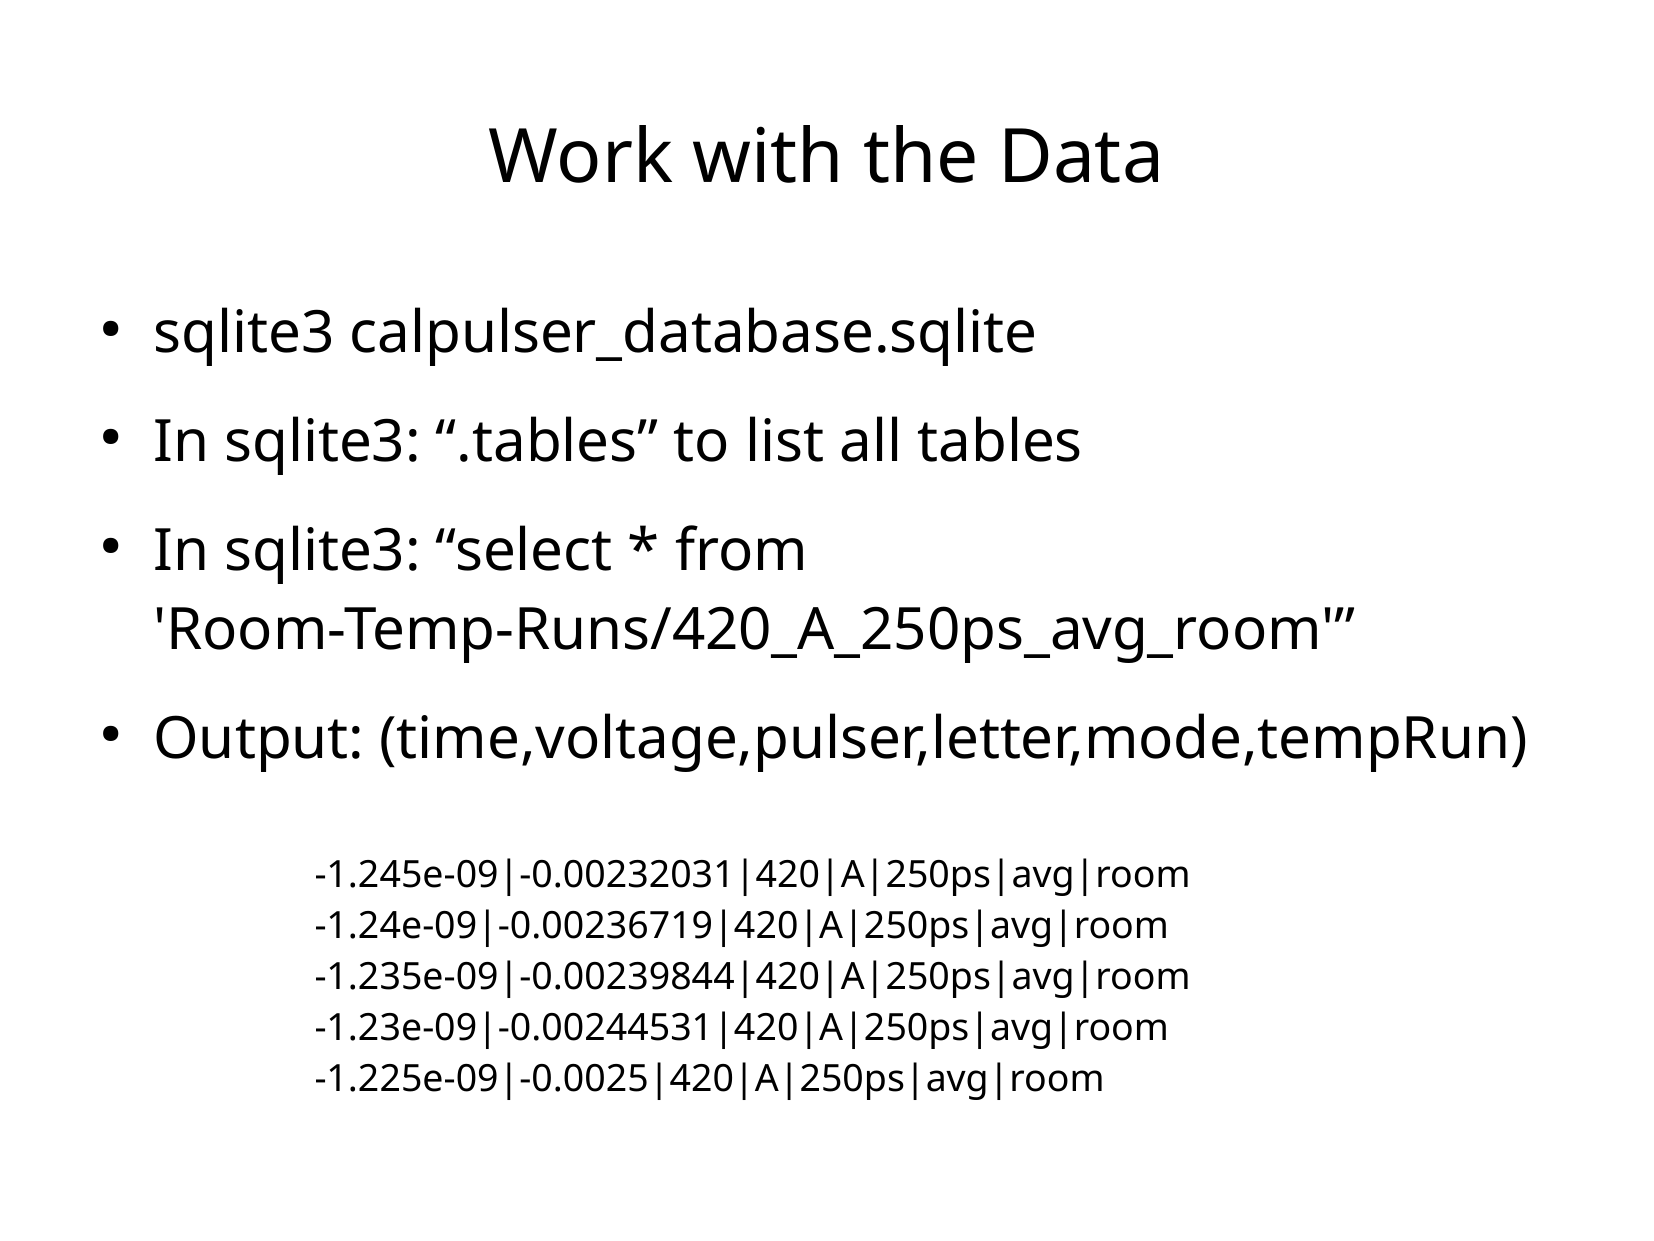

# Work with the Data
sqlite3 calpulser_database.sqlite
In sqlite3: “.tables” to list all tables
In sqlite3: “select * from 'Room-Temp-Runs/420_A_250ps_avg_room'”
Output: (time,voltage,pulser,letter,mode,tempRun)
-1.245e-09|-0.00232031|420|A|250ps|avg|room
-1.24e-09|-0.00236719|420|A|250ps|avg|room
-1.235e-09|-0.00239844|420|A|250ps|avg|room
-1.23e-09|-0.00244531|420|A|250ps|avg|room
-1.225e-09|-0.0025|420|A|250ps|avg|room